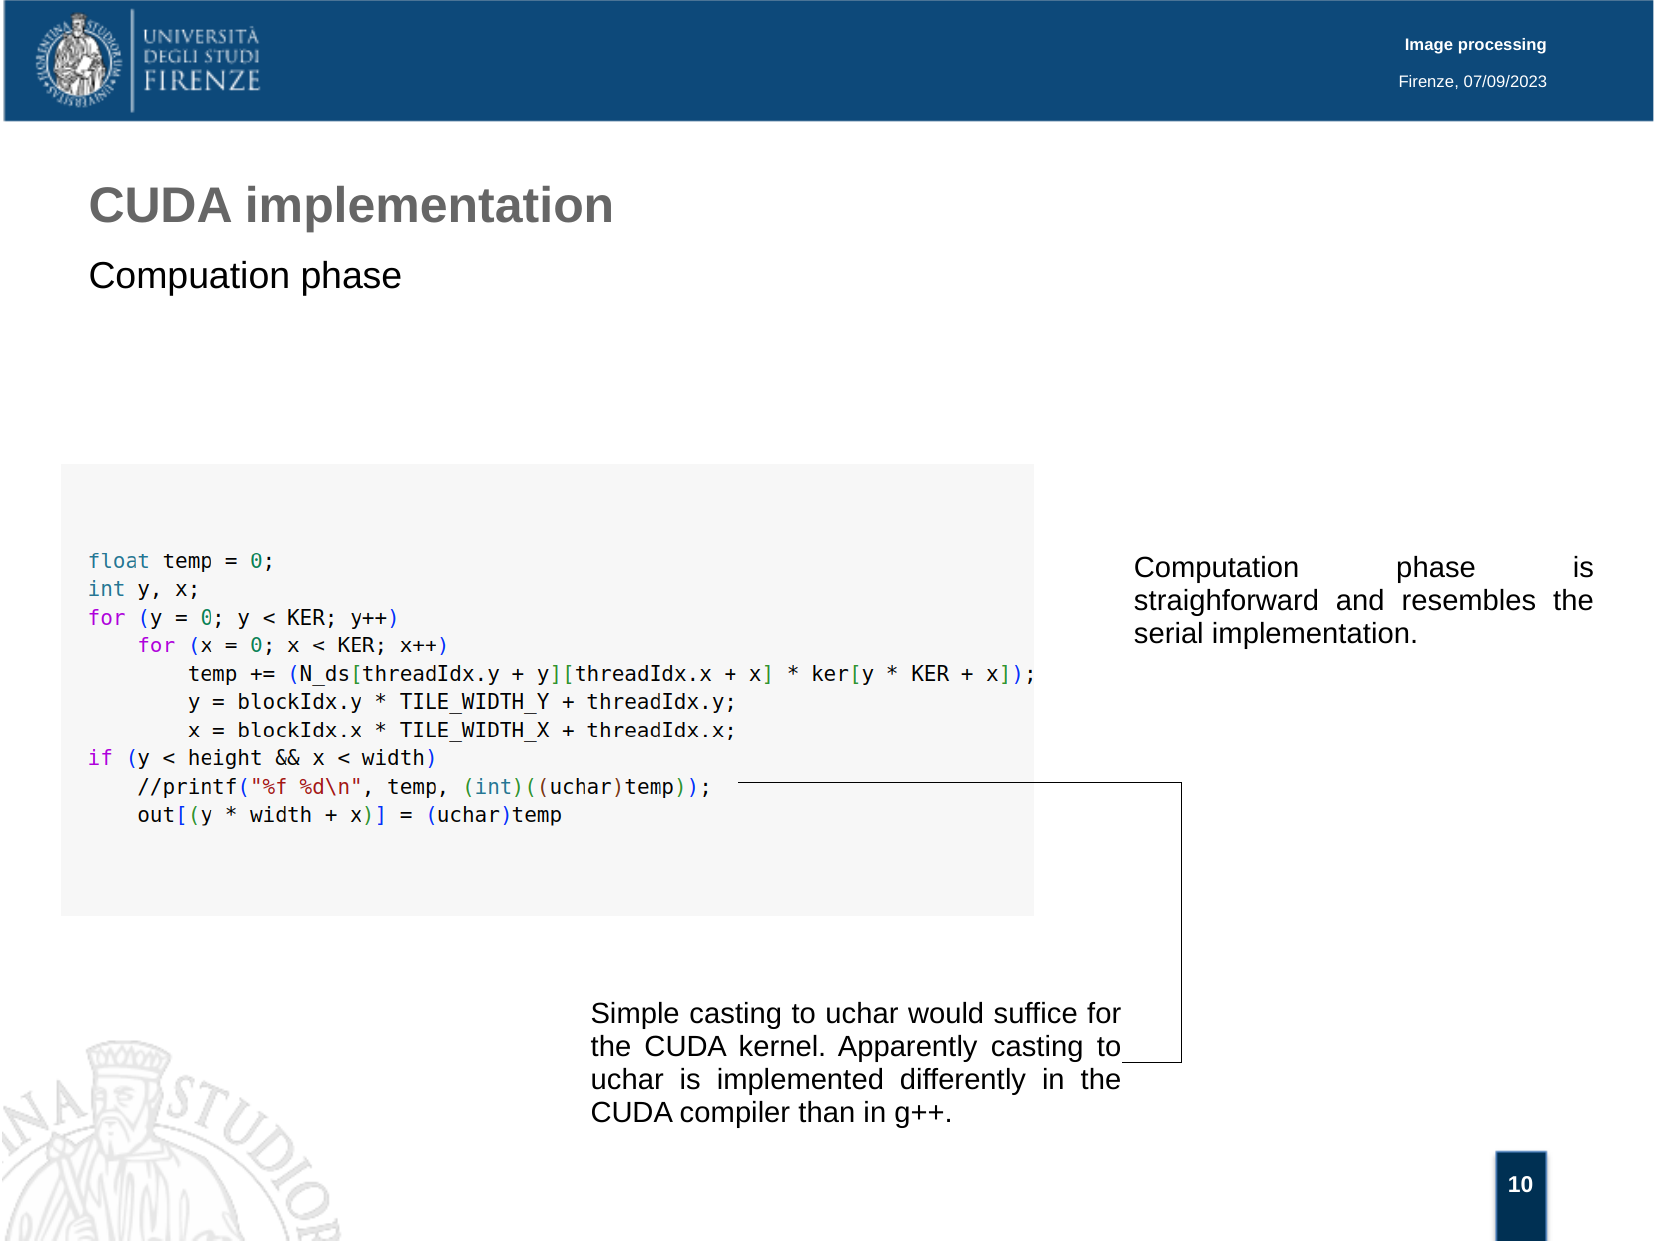

Image processing
Firenze, 07/09/2023
CUDA implementation
Compuation phase
Computation phase is straighforward and resembles the serial implementation.
Simple casting to uchar would suffice for the CUDA kernel. Apparently casting to uchar is implemented differently in the CUDA compiler than in g++.
10